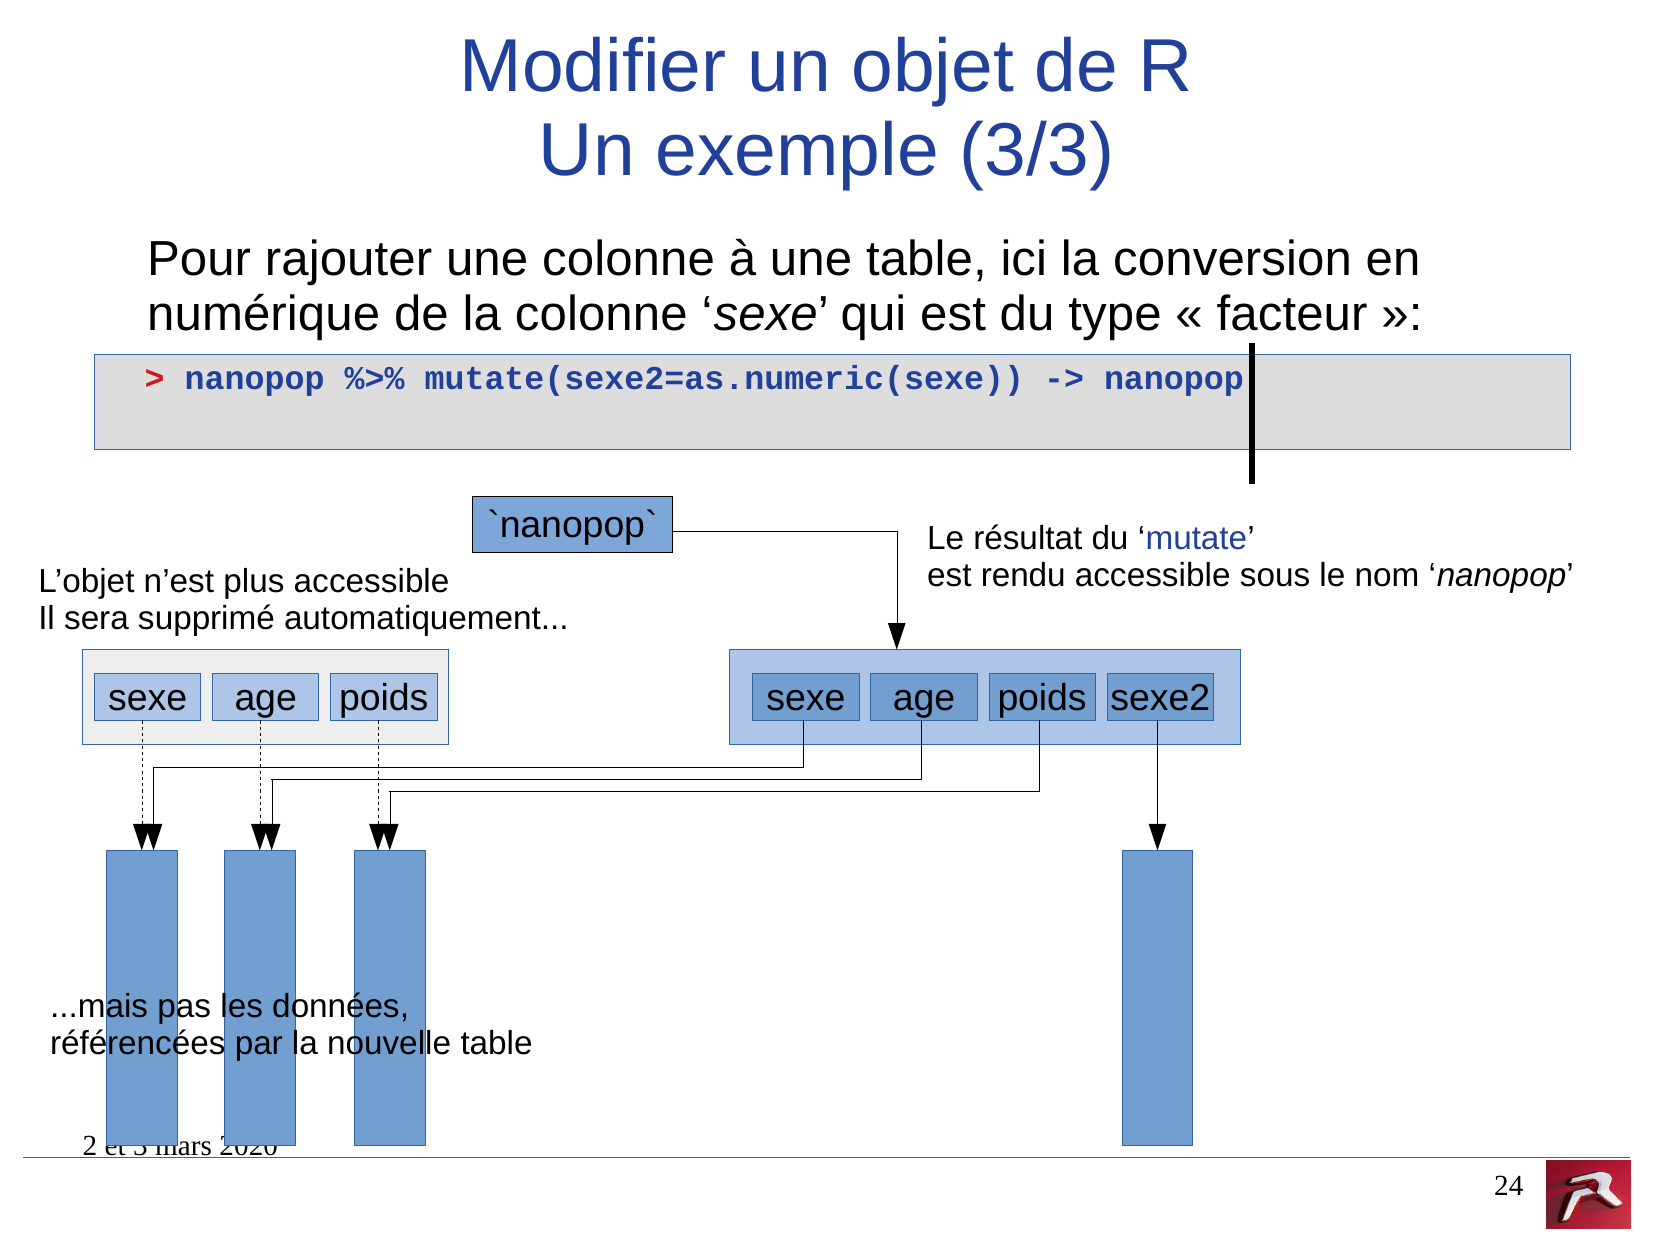

Modifier un objet de R
Un exemple (3/3)
# Pour rajouter une colonne à une table, ici la conversion en numérique de la colonne ‘sexe’ qui est du type « facteur »:
> nanopop %>% mutate(sexe2=as.numeric(sexe)) -> nanopop
`nanopop`
Le résultat du ‘mutate’
est rendu accessible sous le nom ‘nanopop’
L’objet n’est plus accessible
Il sera supprimé automatiquement...
sexe
age
poids
sexe2
sexe
age
poids
...mais pas les données,
référencées par la nouvelle table
2 et 3 mars 2020
24